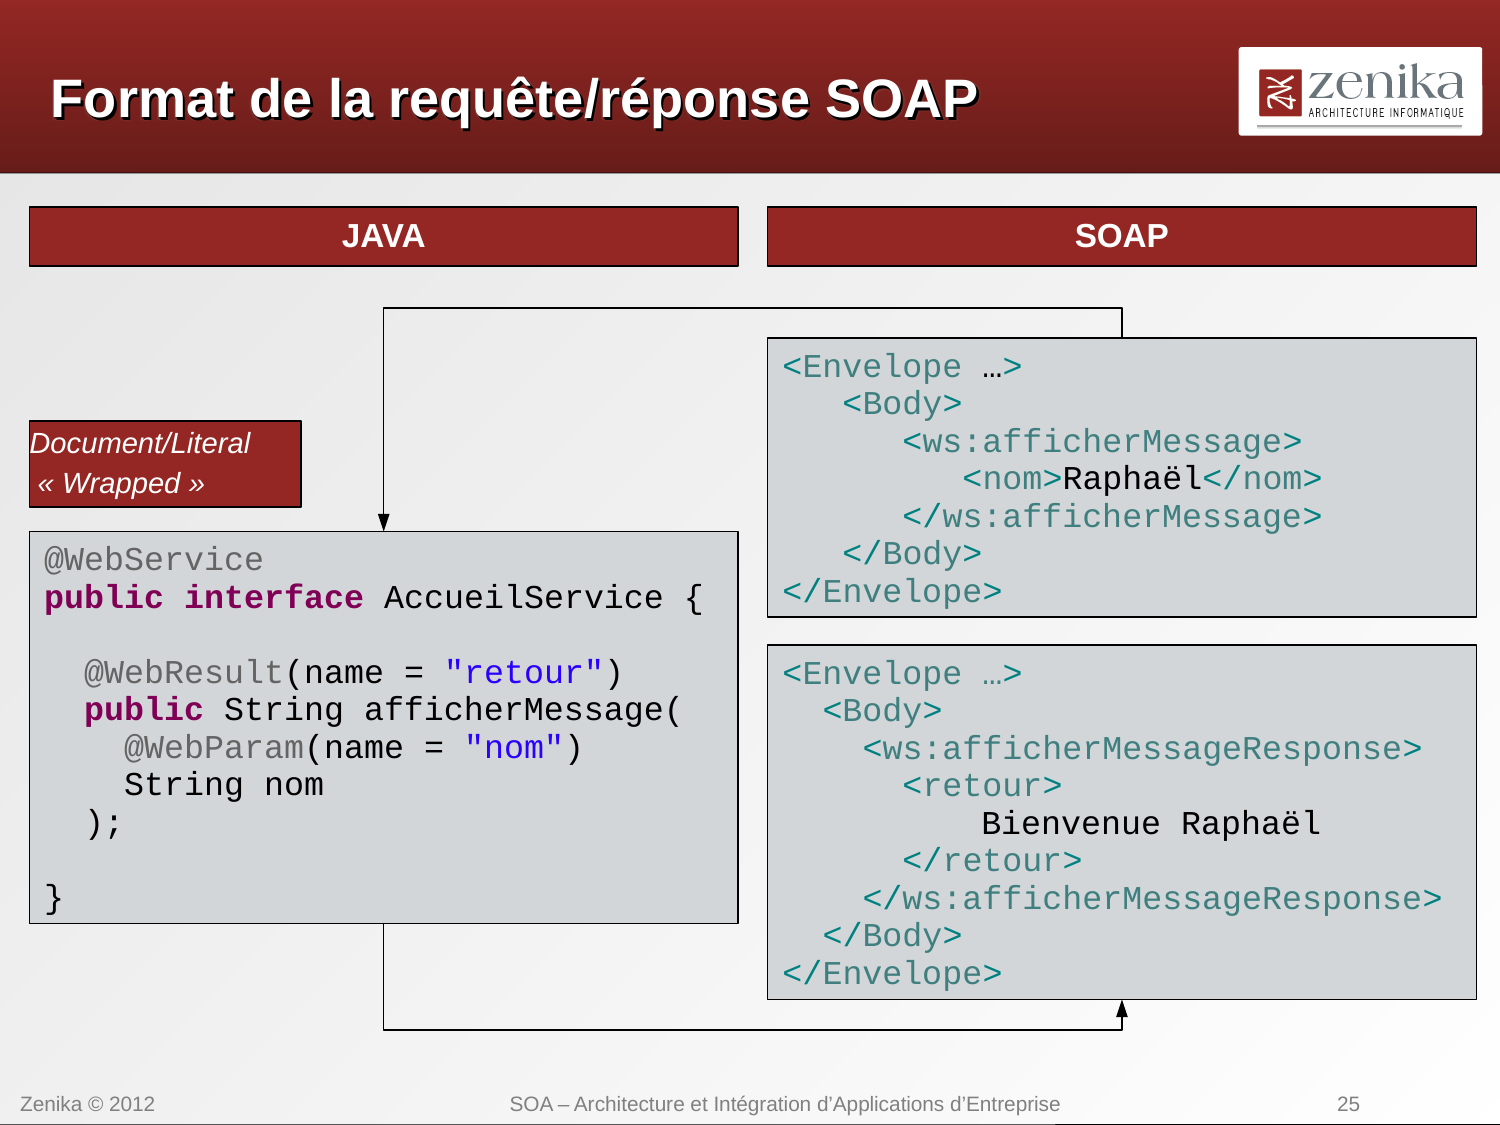

# Format de la requête/réponse SOAP
JAVA
SOAP
<Envelope …>
 <Body>
 <ws:afficherMessage>
 <nom>Raphaël</nom>
 </ws:afficherMessage>
 </Body>
</Envelope>
Document/Literal
 « Wrapped »
@WebService
public interface AccueilService {
 @WebResult(name = "retour")
 public String afficherMessage(
 @WebParam(name = "nom")
 String nom
 );
}
<Envelope …>
 <Body>
 <ws:afficherMessageResponse>
 <retour>
	 Bienvenue Raphaël
 </retour>
 </ws:afficherMessageResponse>
 </Body>
</Envelope>